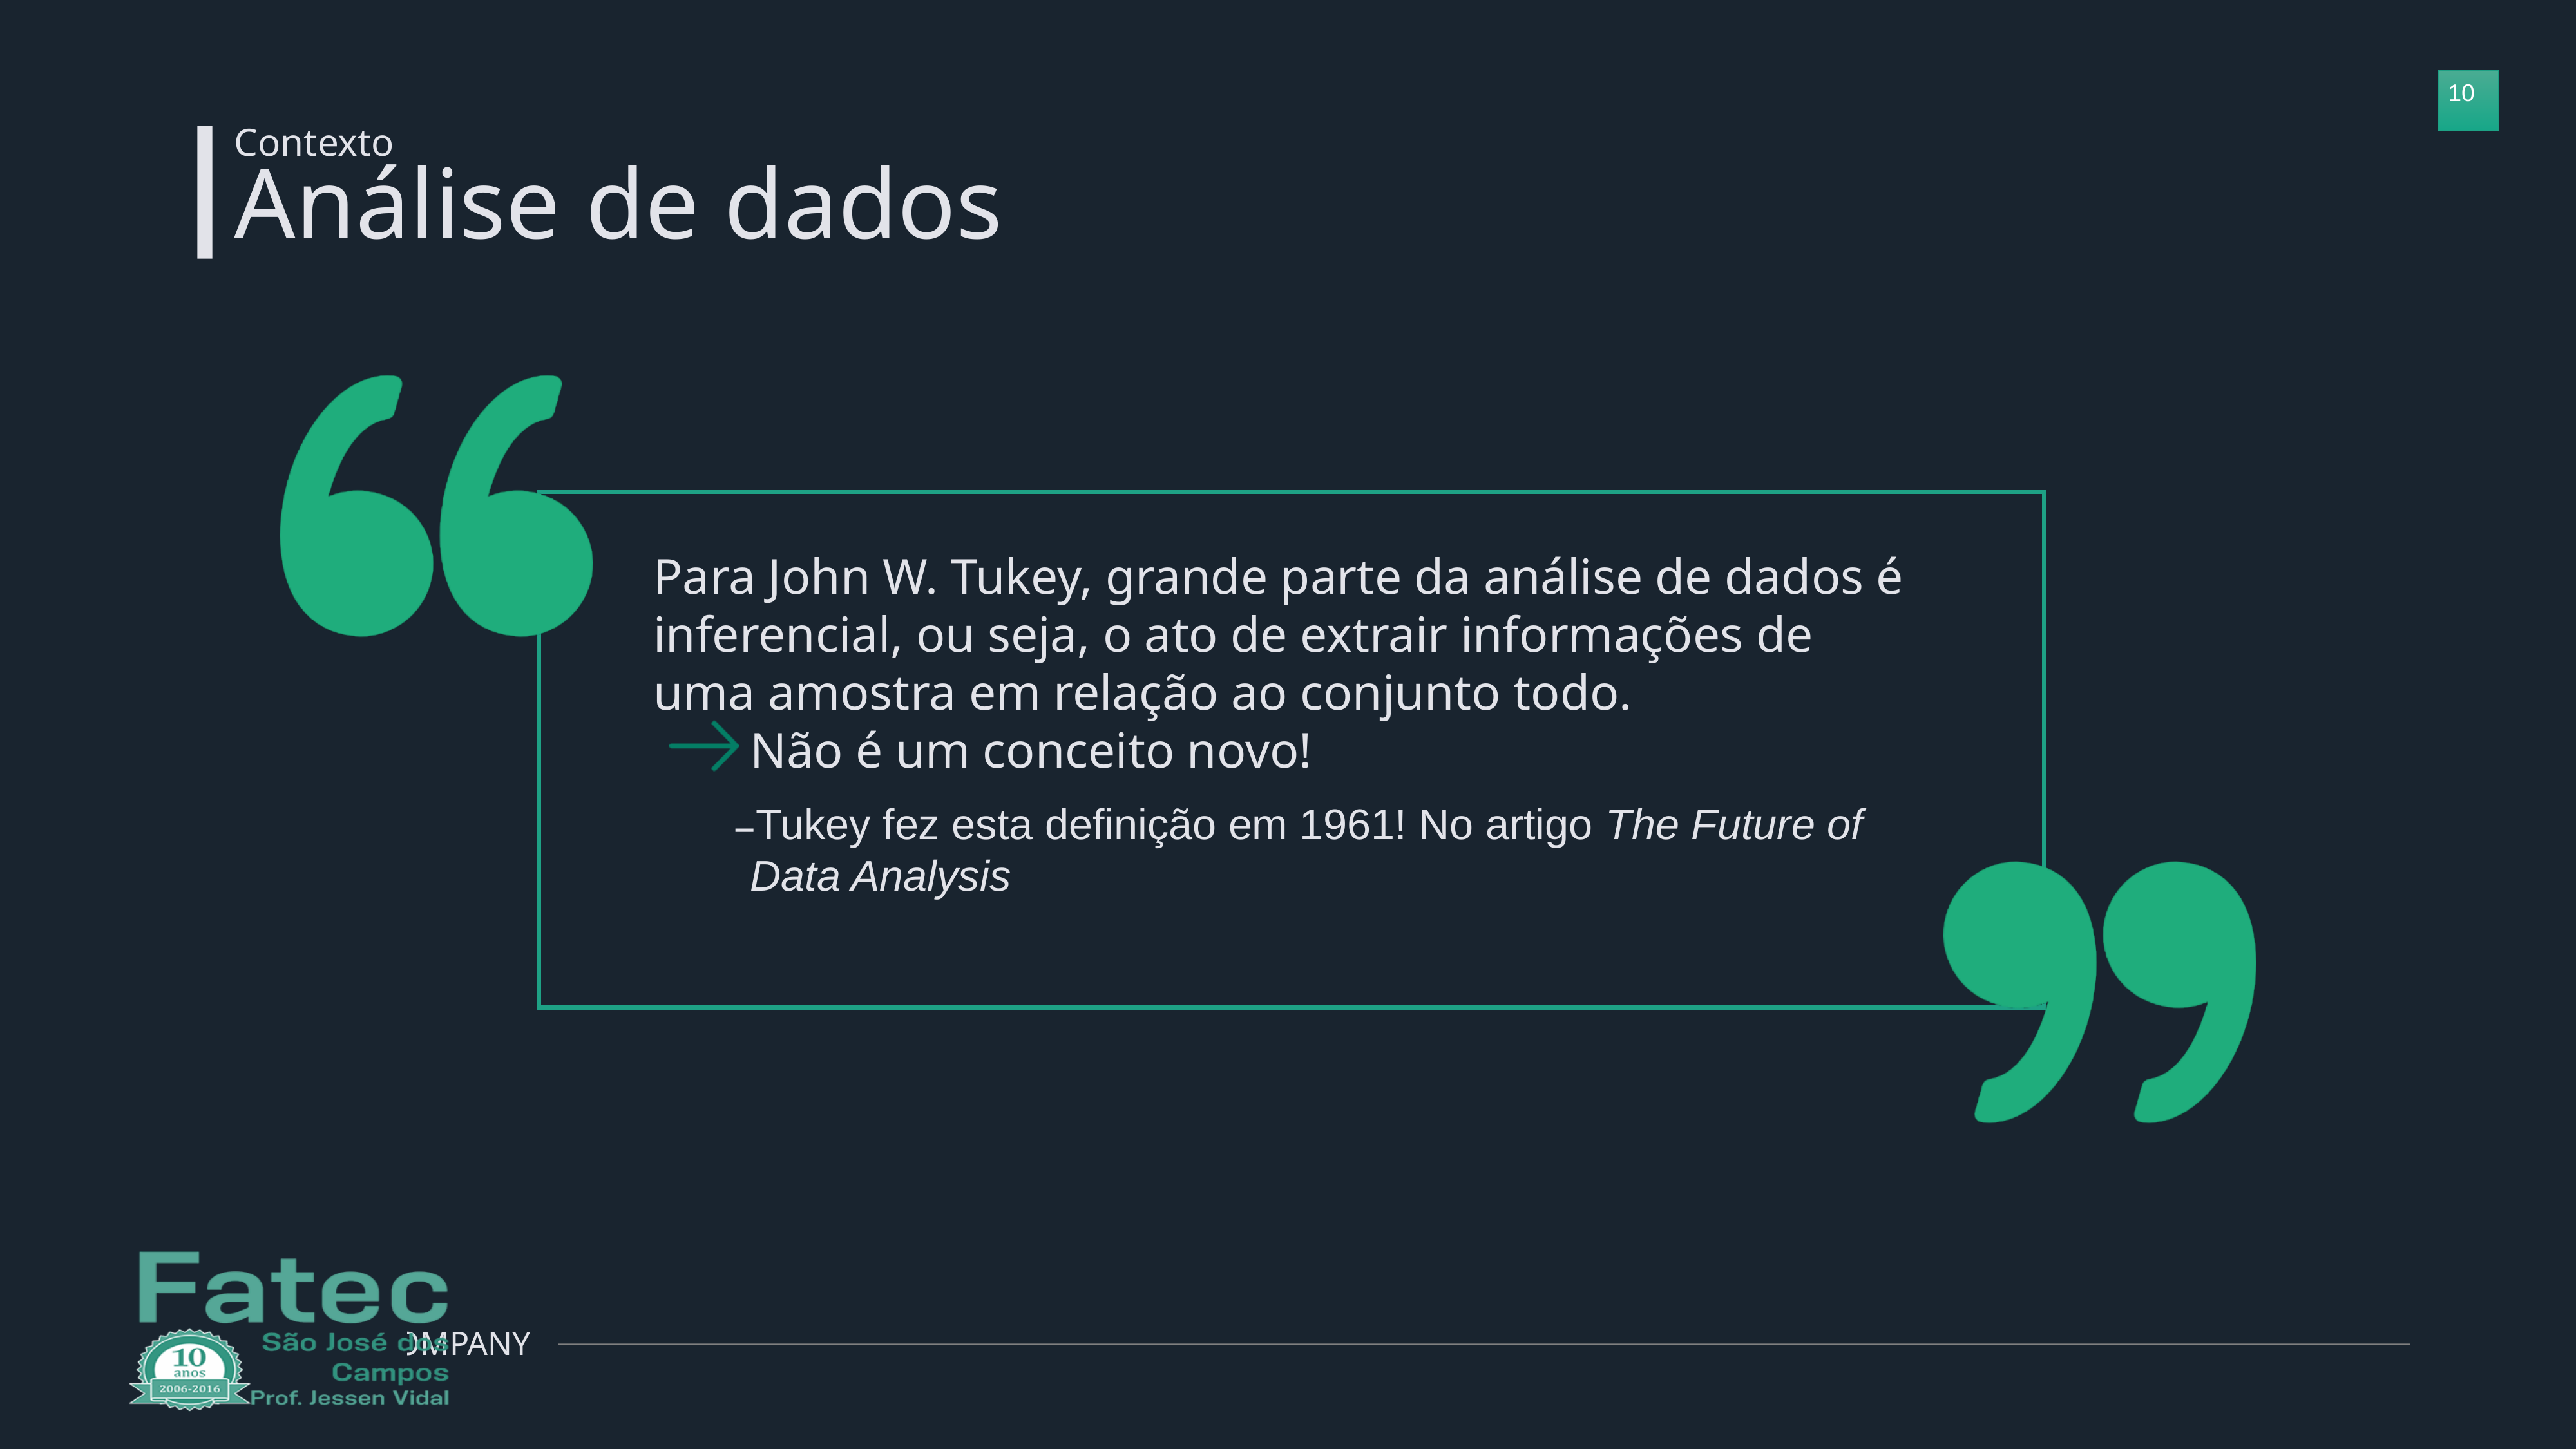

Contexto
Análise de dados
Para John W. Tukey, grande parte da análise de dados é inferencial, ou seja, o ato de extrair informações de uma amostra em relação ao conjunto todo.
Não é um conceito novo!
Tukey fez esta definição em 1961! No artigo The Future of Data Analysis